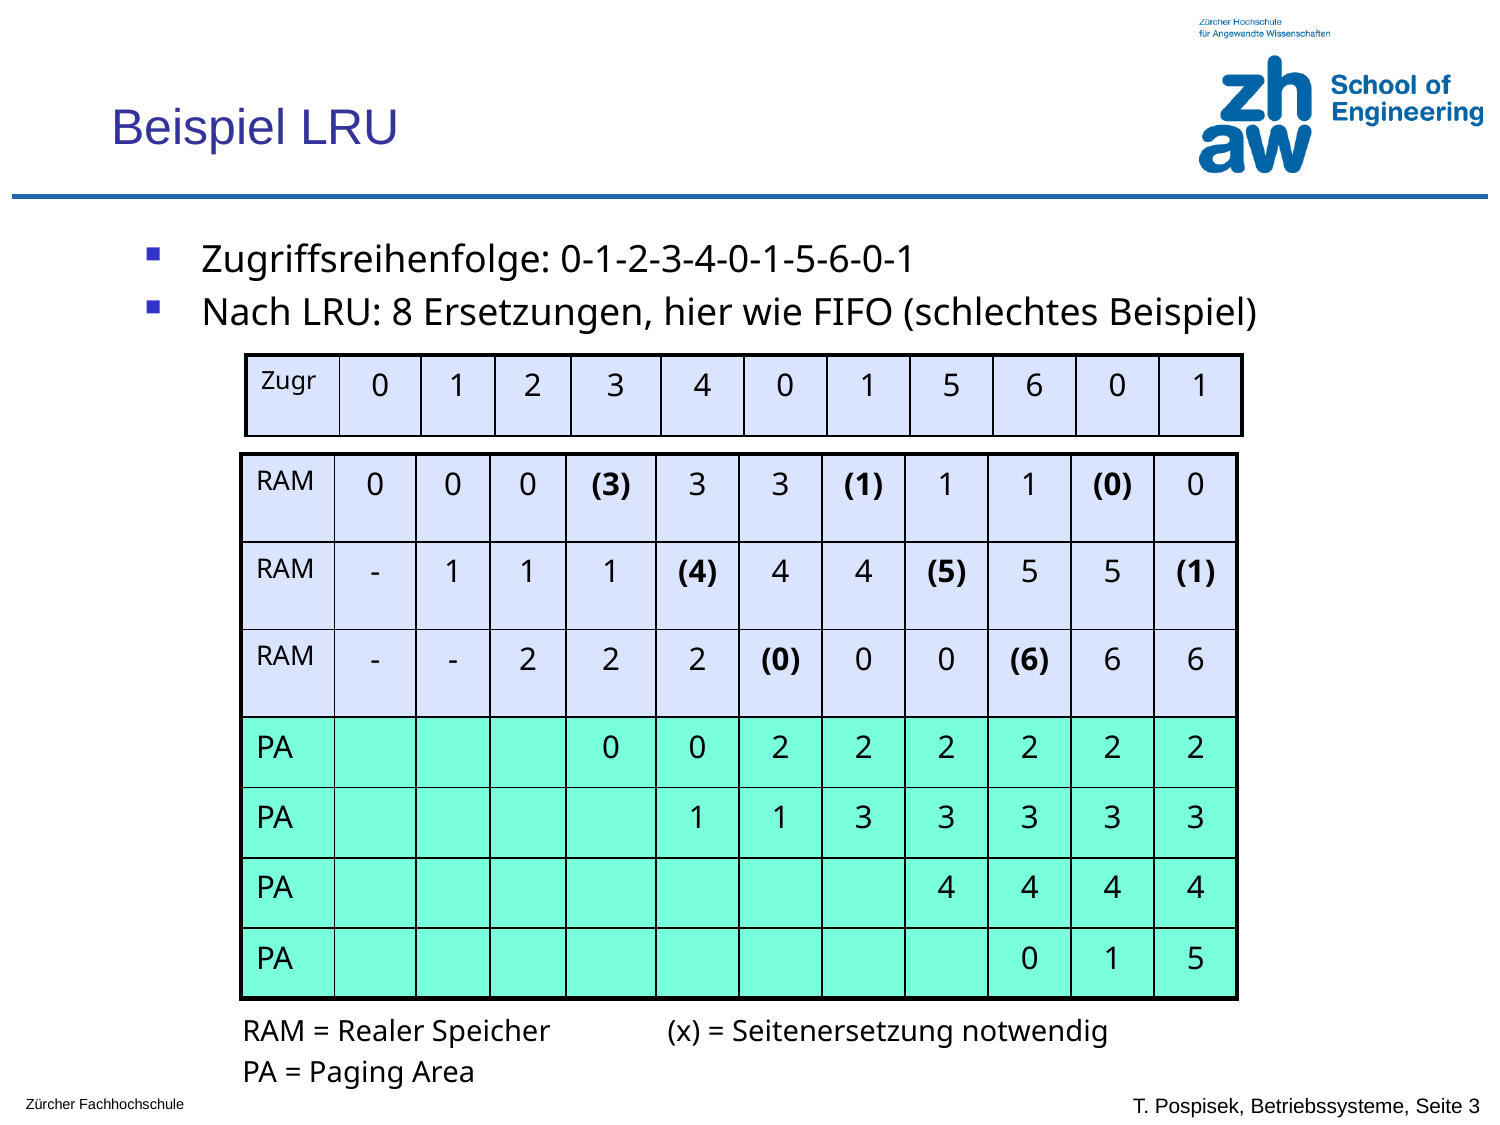

# Beispiel LRU
Zugriffsreihenfolge: 0-1-2-3-4-0-1-5-6-0-1
Nach LRU: 8 Ersetzungen, hier wie FIFO (schlechtes Beispiel)
| Zugr | 0 | 1 | 2 | 3 | 4 | 0 | 1 | 5 | 6 | 0 | 1 |
| --- | --- | --- | --- | --- | --- | --- | --- | --- | --- | --- | --- |
| RAM | 0 | 0 | 0 | (3) | 3 | 3 | (1) | 1 | 1 | (0) | 0 |
| --- | --- | --- | --- | --- | --- | --- | --- | --- | --- | --- | --- |
| RAM | - | 1 | 1 | 1 | (4) | 4 | 4 | (5) | 5 | 5 | (1) |
| RAM | - | - | 2 | 2 | 2 | (0) | 0 | 0 | (6) | 6 | 6 |
| PA | | | | 0 | 0 | 2 | 2 | 2 | 2 | 2 | 2 |
| PA | | | | | 1 | 1 | 3 | 3 | 3 | 3 | 3 |
| PA | | | | | | | | 4 | 4 | 4 | 4 |
| PA | | | | | | | | | 0 | 1 | 5 |
RAM = Realer Speicher		(x) = Seitenersetzung notwendig
PA = Paging Area